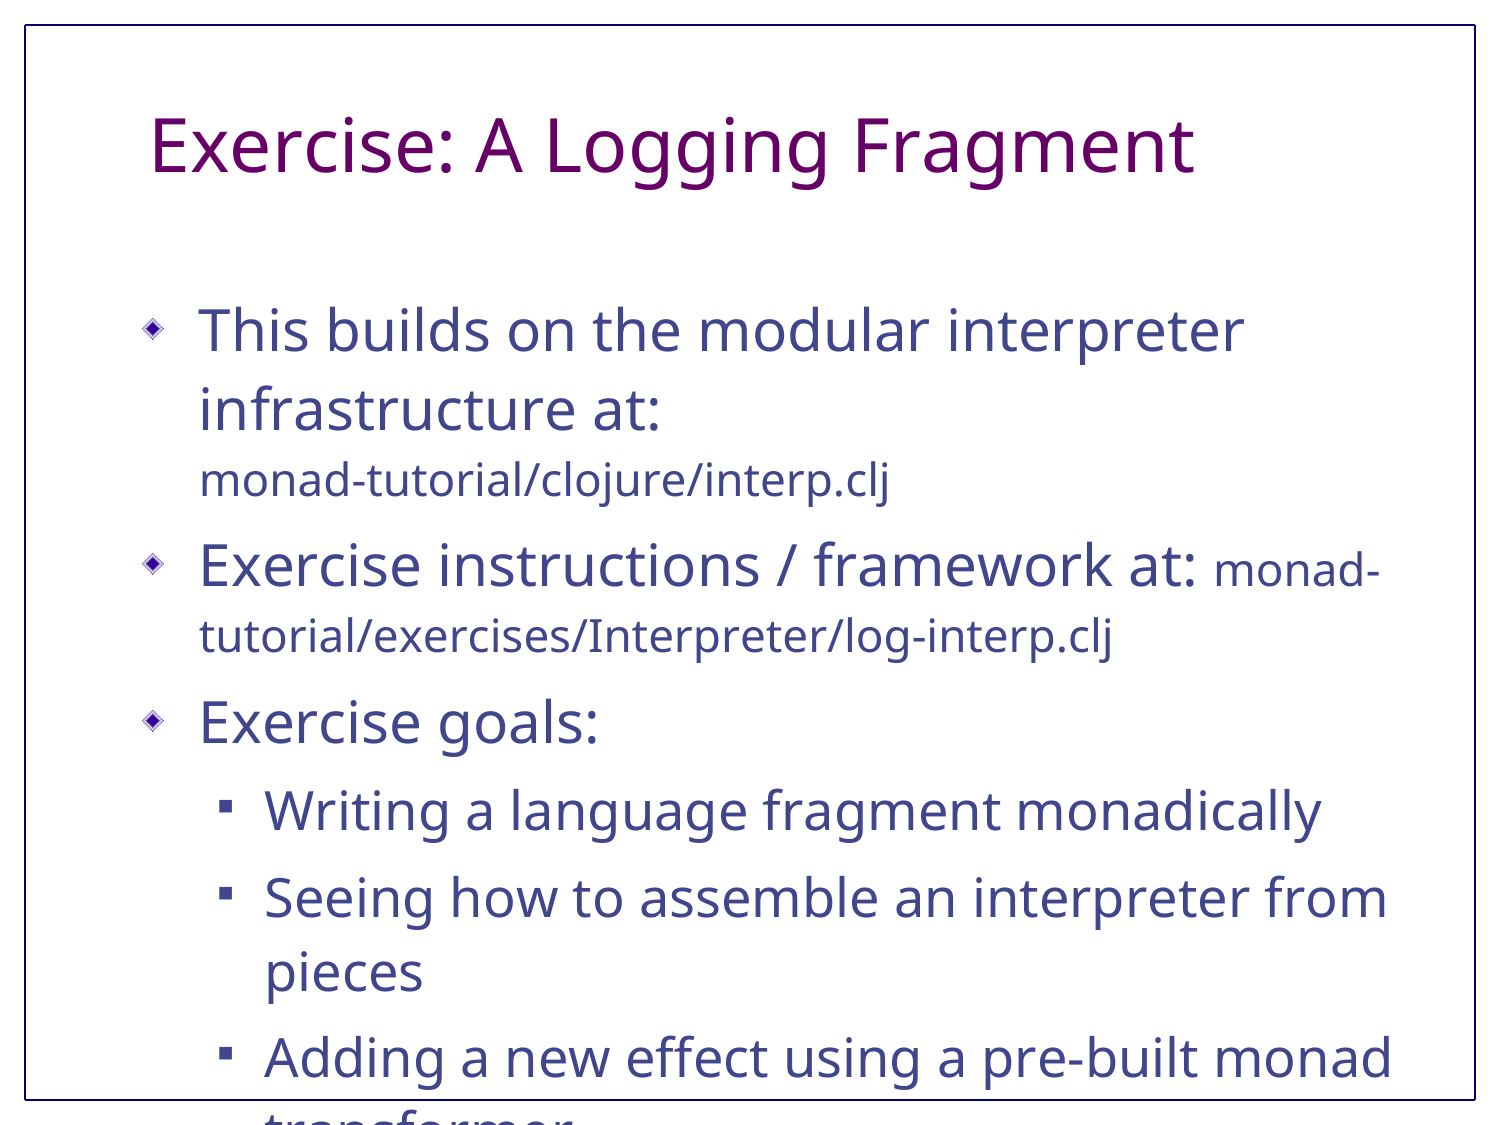

# Exercise: A Logging Fragment
This builds on the modular interpreter infrastructure at:
monad-tutorial/clojure/interp.clj
Exercise instructions / framework at: monad-tutorial/exercises/Interpreter/log-interp.clj
Exercise goals:
Writing a language fragment monadically
Seeing how to assemble an interpreter from pieces
Adding a new effect using a pre-built monad transformer